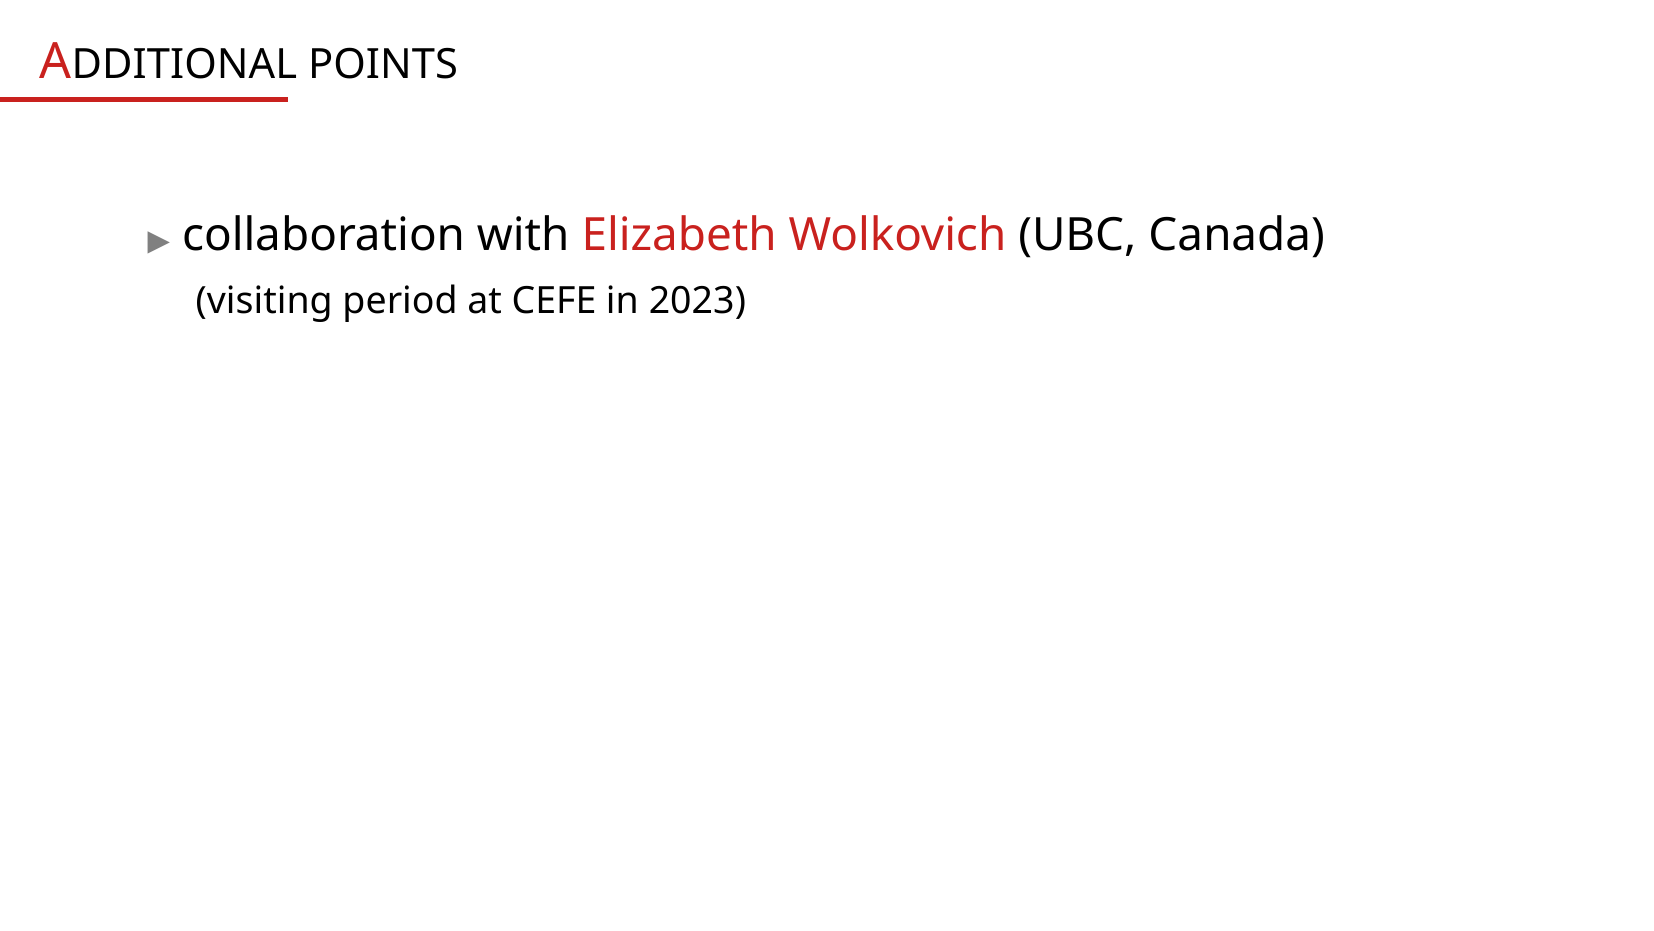

ADDITIONAL POINTS
▶ collaboration with Elizabeth Wolkovich (UBC, Canada)
 (visiting period at CEFE in 2023)